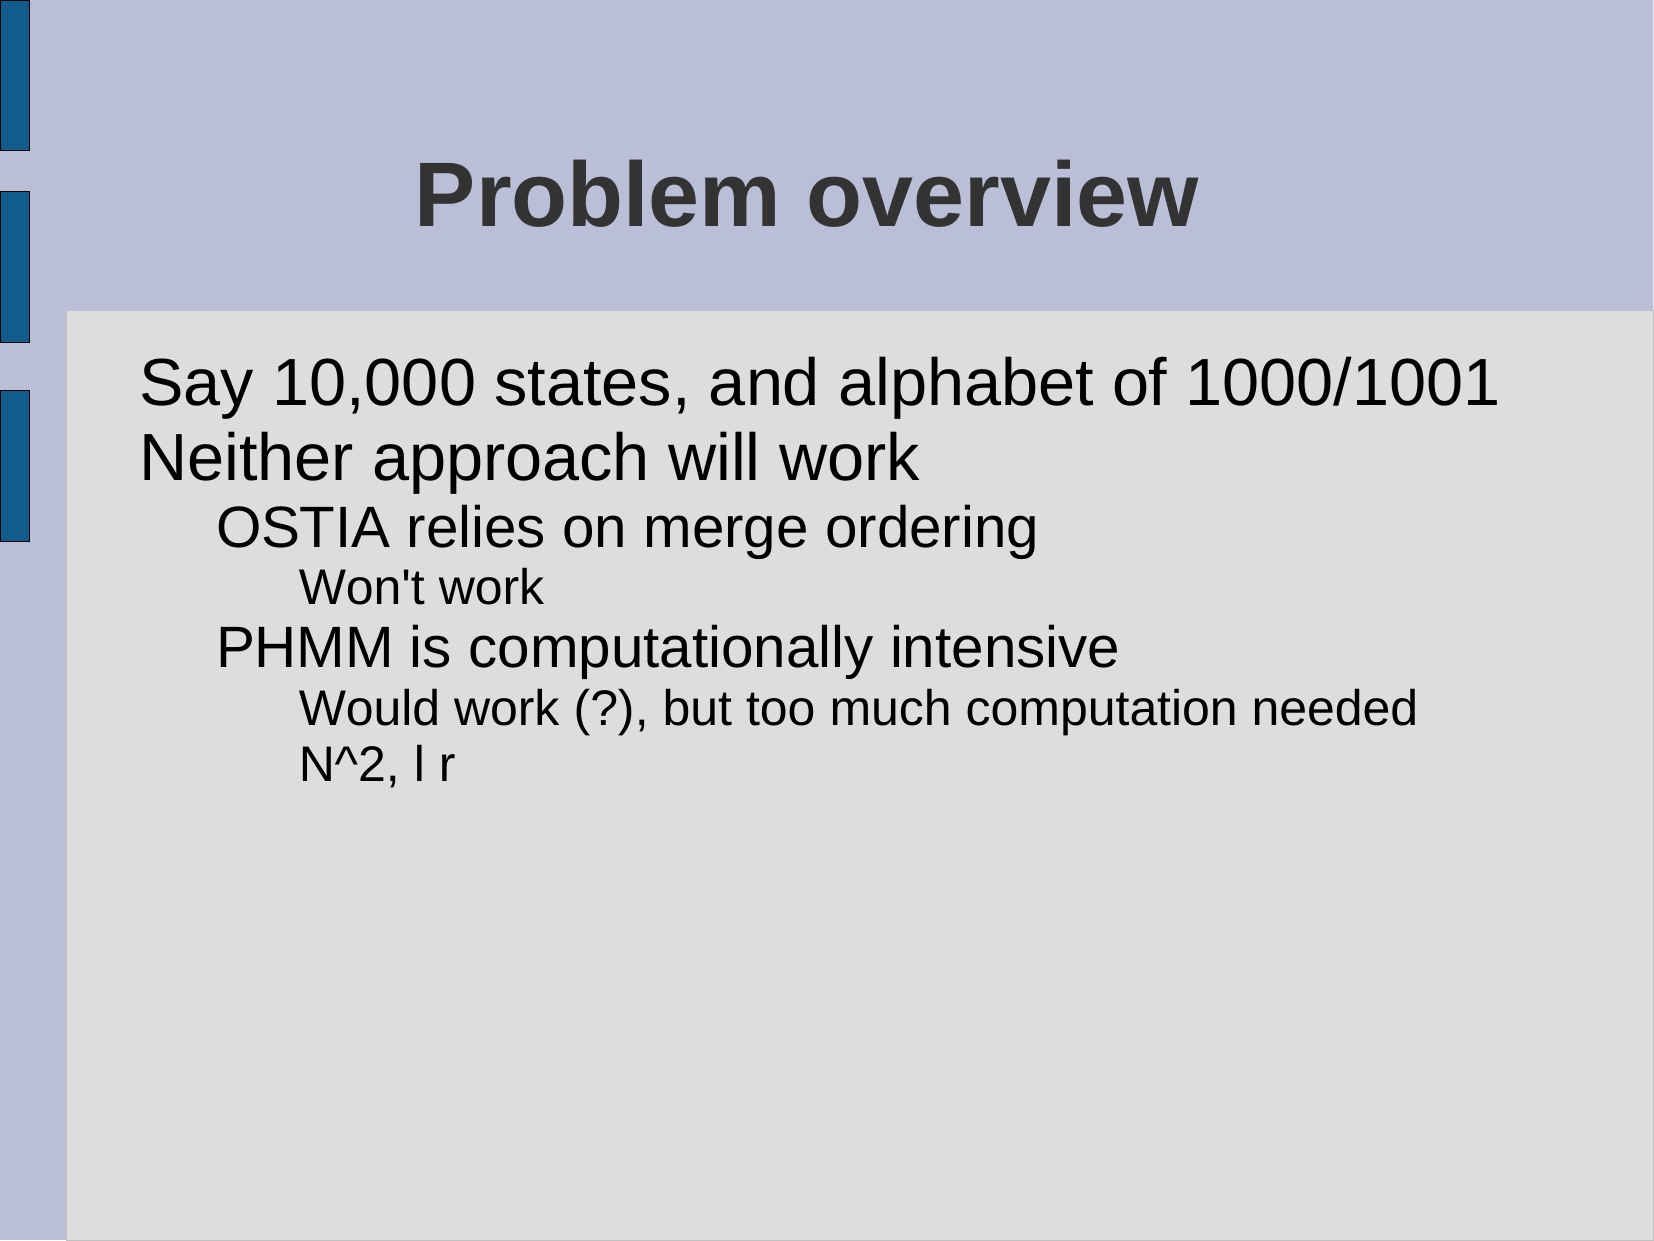

# Problem overview
Say 10,000 states, and alphabet of 1000/1001
Neither approach will work
OSTIA relies on merge ordering
Won't work
PHMM is computationally intensive
Would work (?), but too much computation needed
N^2, l r